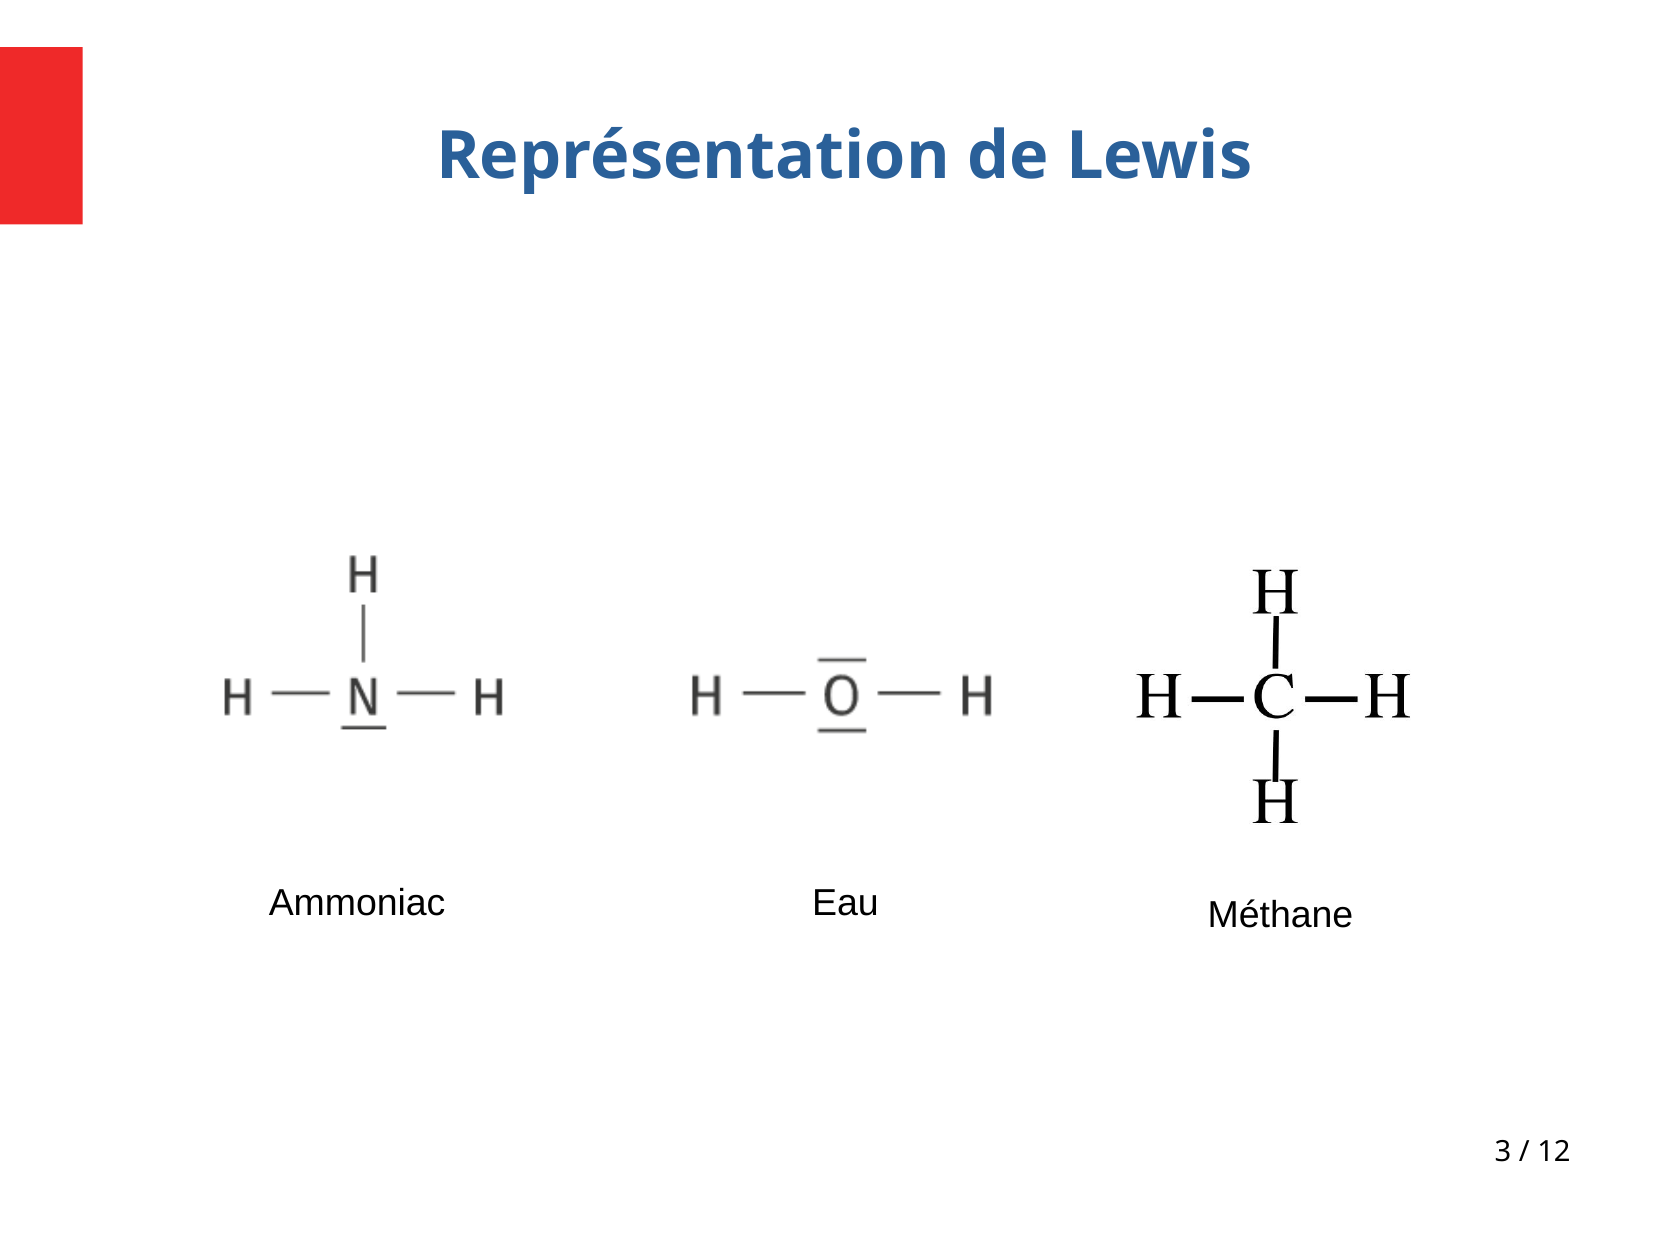

# Représentation de Lewis
Ammoniac
Eau
Méthane
3